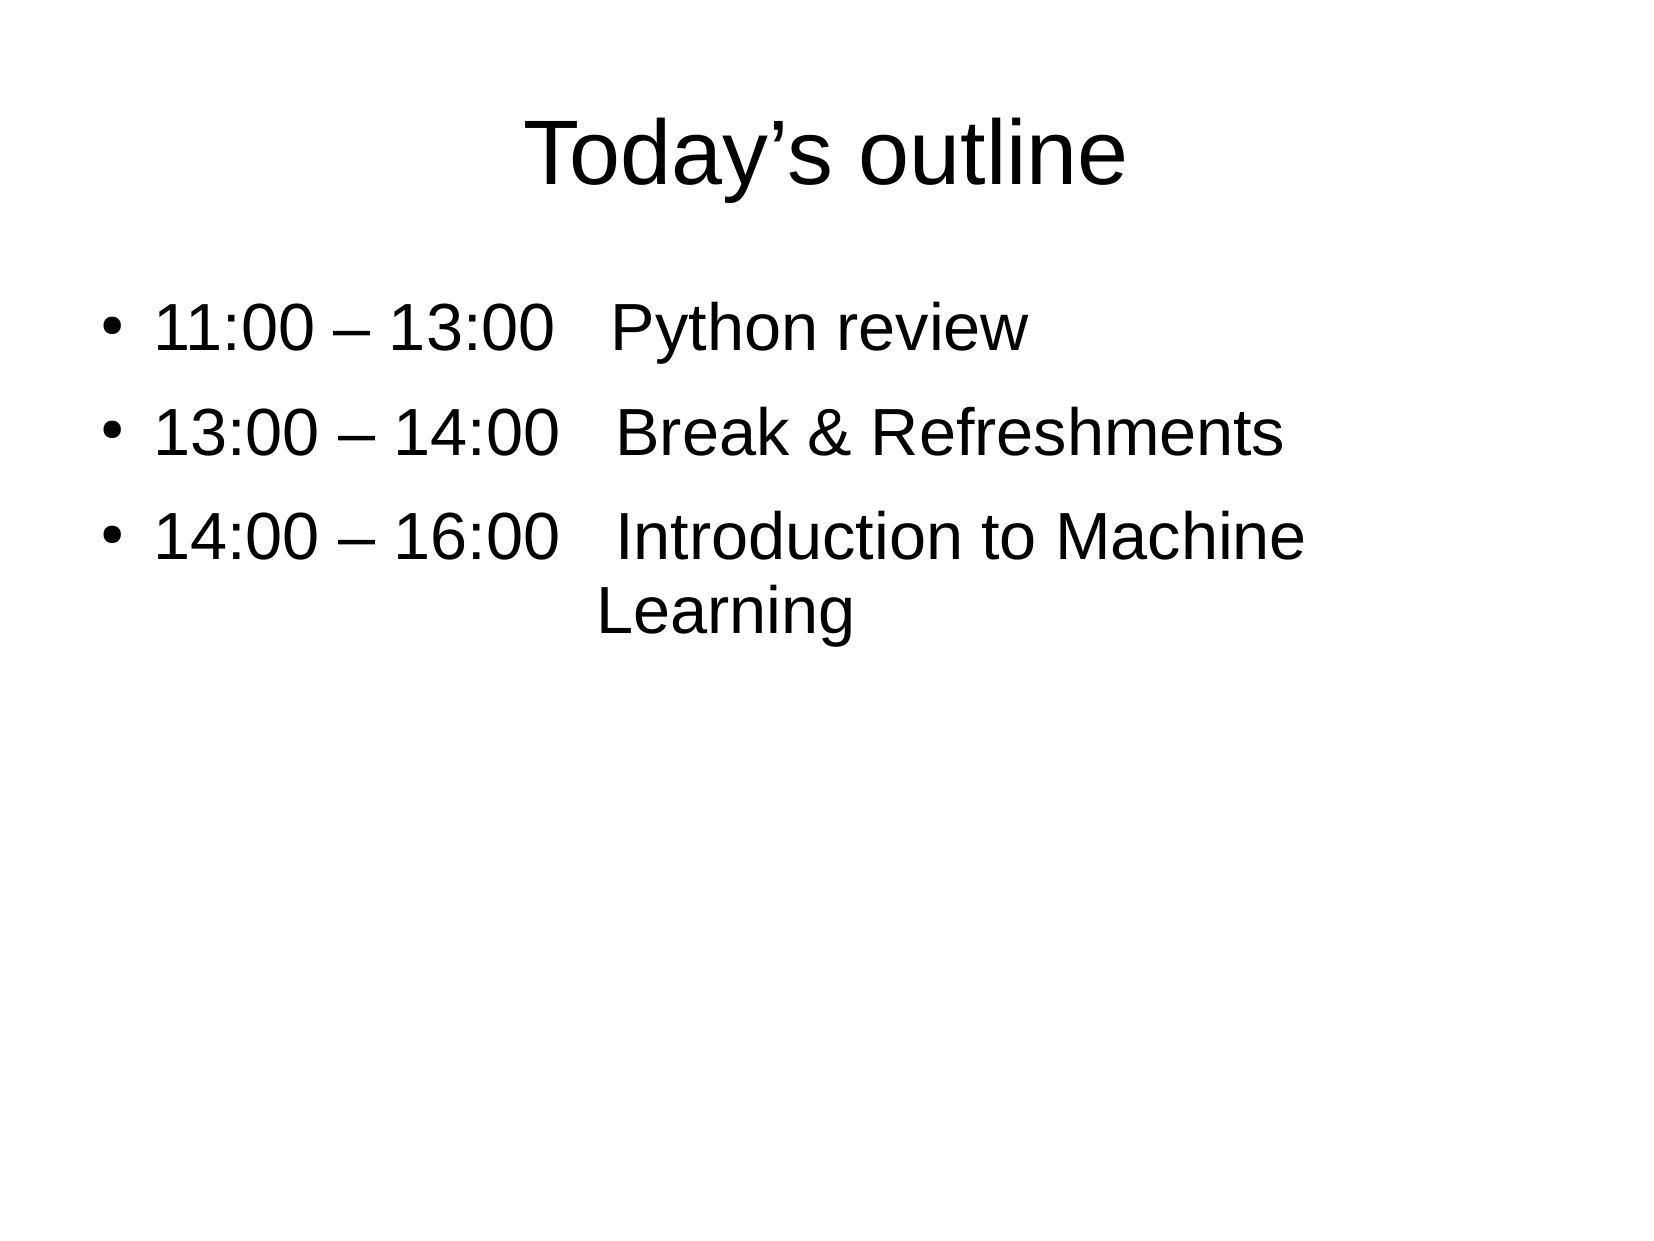

# Today’s outline
11:00 – 13:00 Python review
13:00 – 14:00 Break & Refreshments
14:00 – 16:00 Introduction to Machine Learning